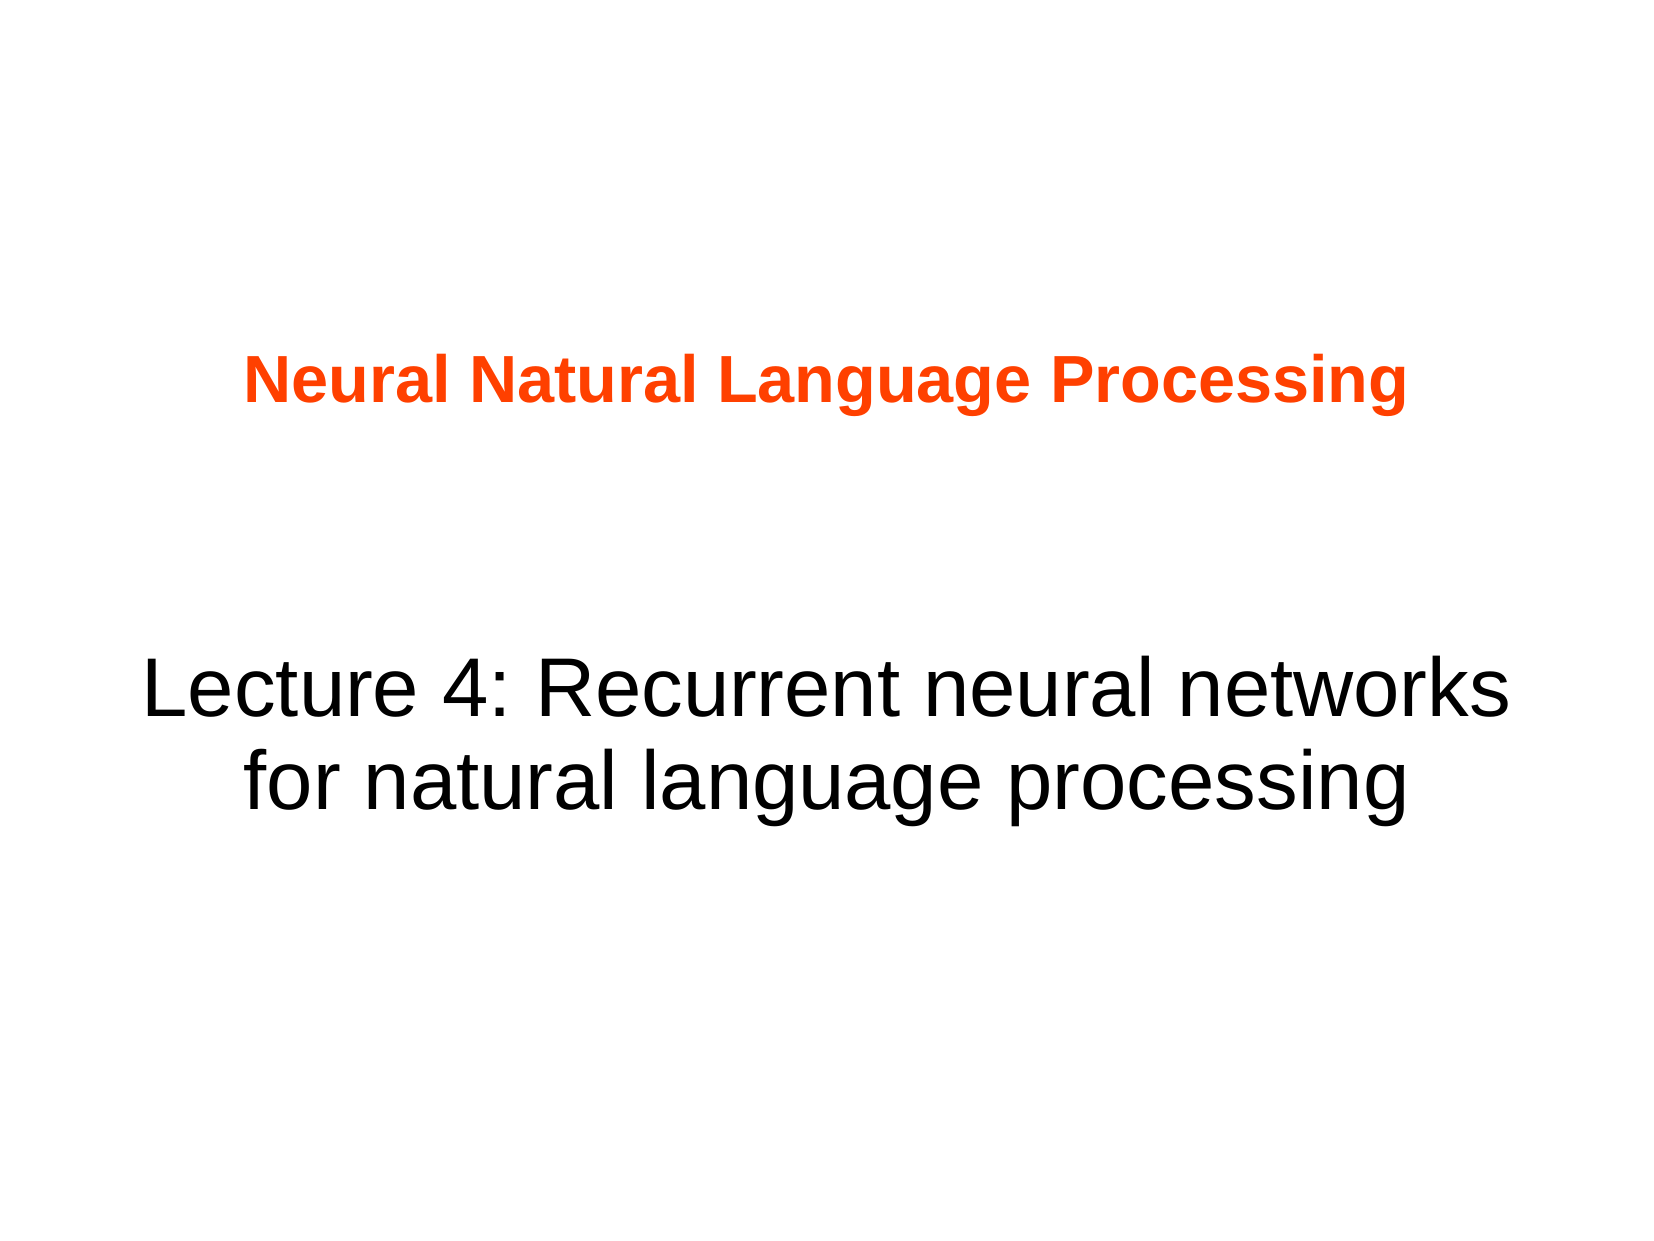

# Neural Natural Language Processing
Lecture 4: Recurrent neural networks for natural language processing